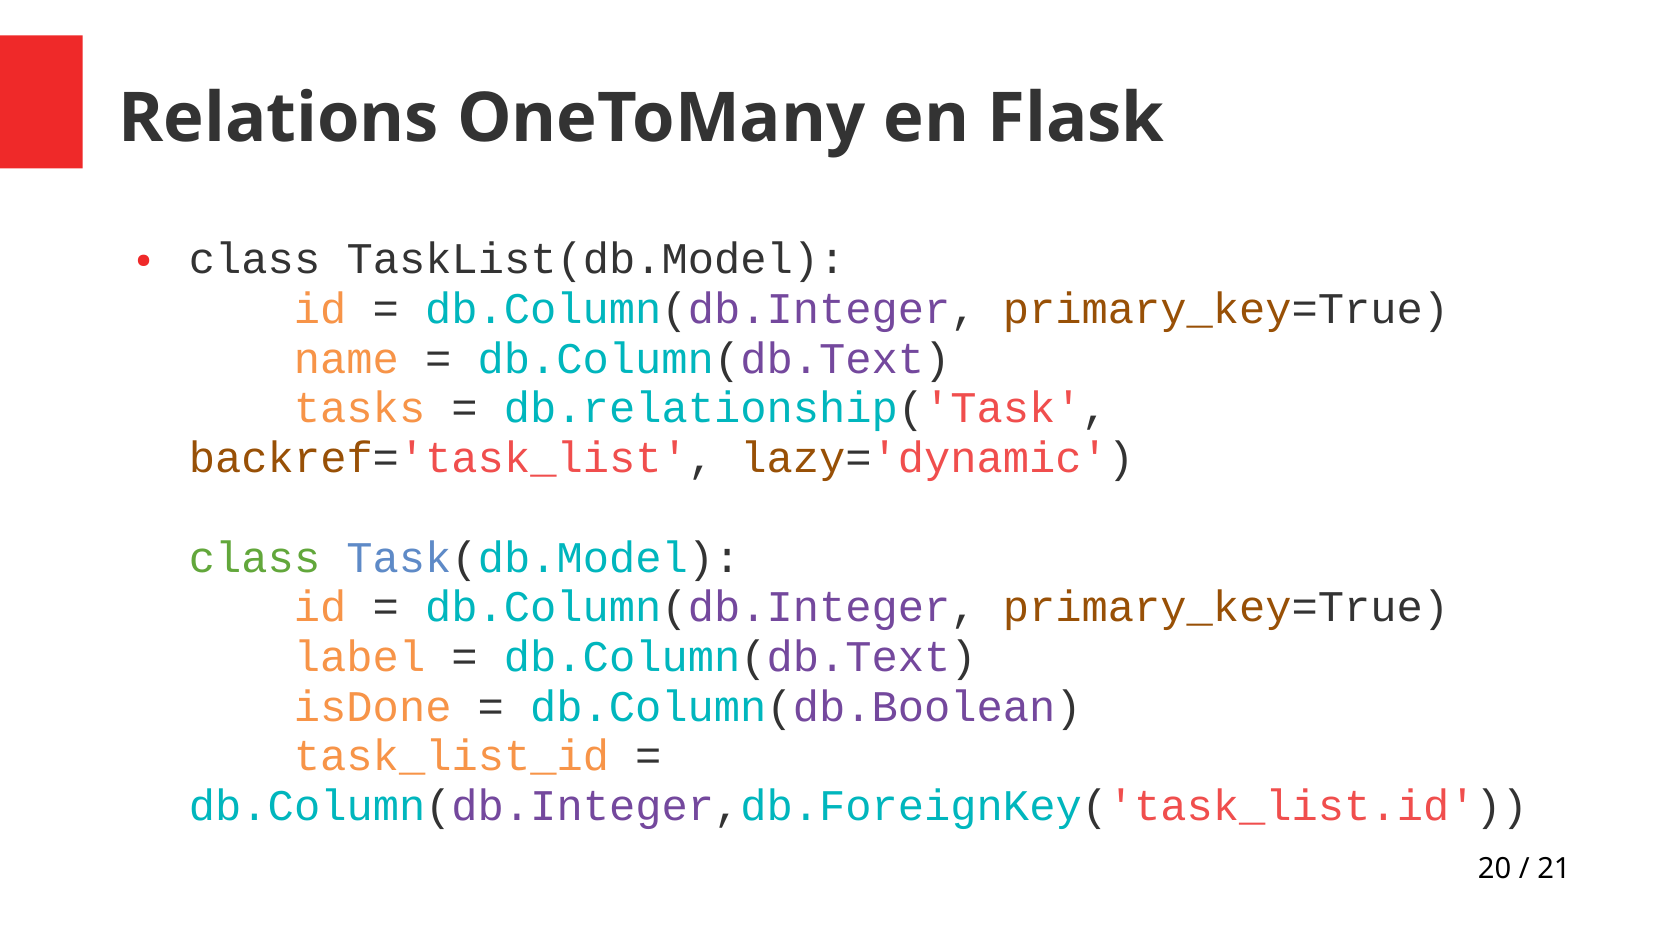

# Relations OneToMany en Flask
class TaskList(db.Model):
 id = db.Column(db.Integer, primary_key=True)
 name = db.Column(db.Text)
 tasks = db.relationship('Task', backref='task_list', lazy='dynamic')
class Task(db.Model):
 id = db.Column(db.Integer, primary_key=True)
 label = db.Column(db.Text)
 isDone = db.Column(db.Boolean)
 task_list_id = db.Column(db.Integer,db.ForeignKey('task_list.id'))
20